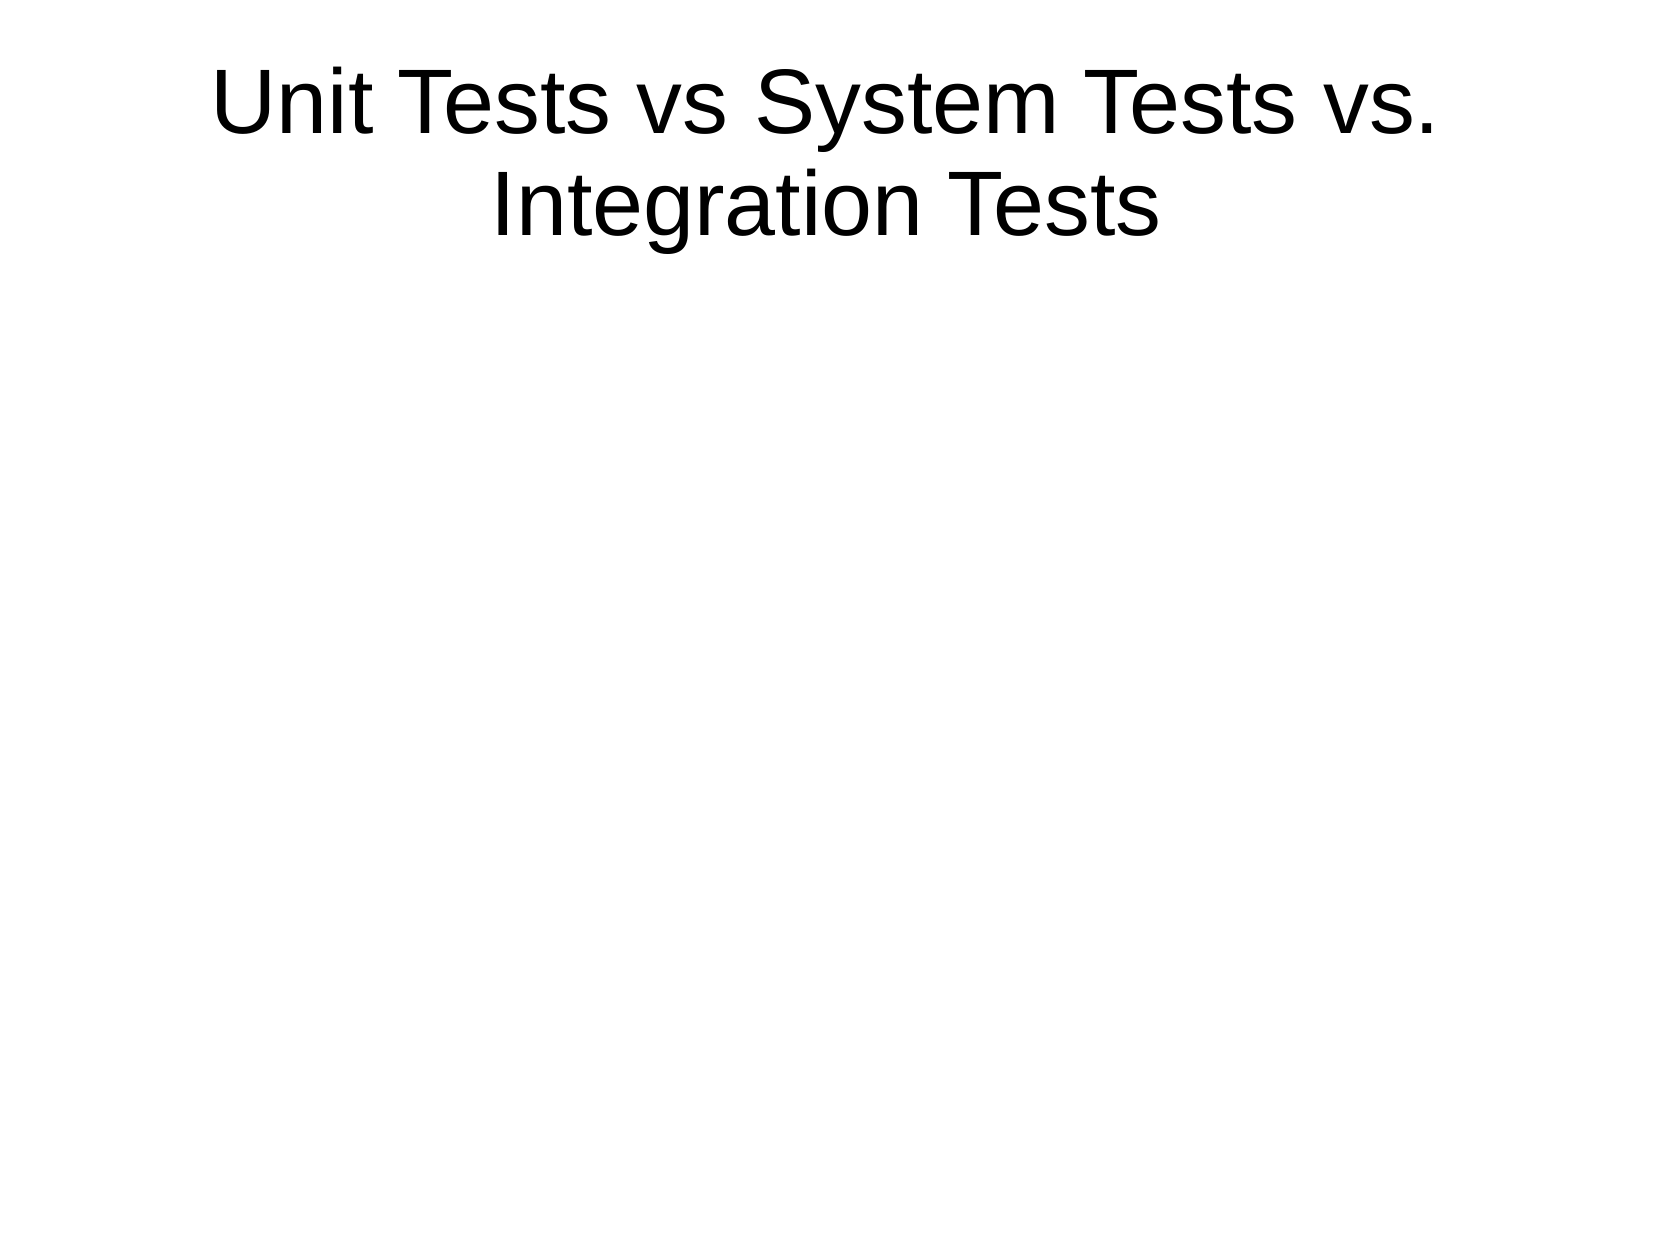

# Unit Tests vs System Tests vs. Integration Tests